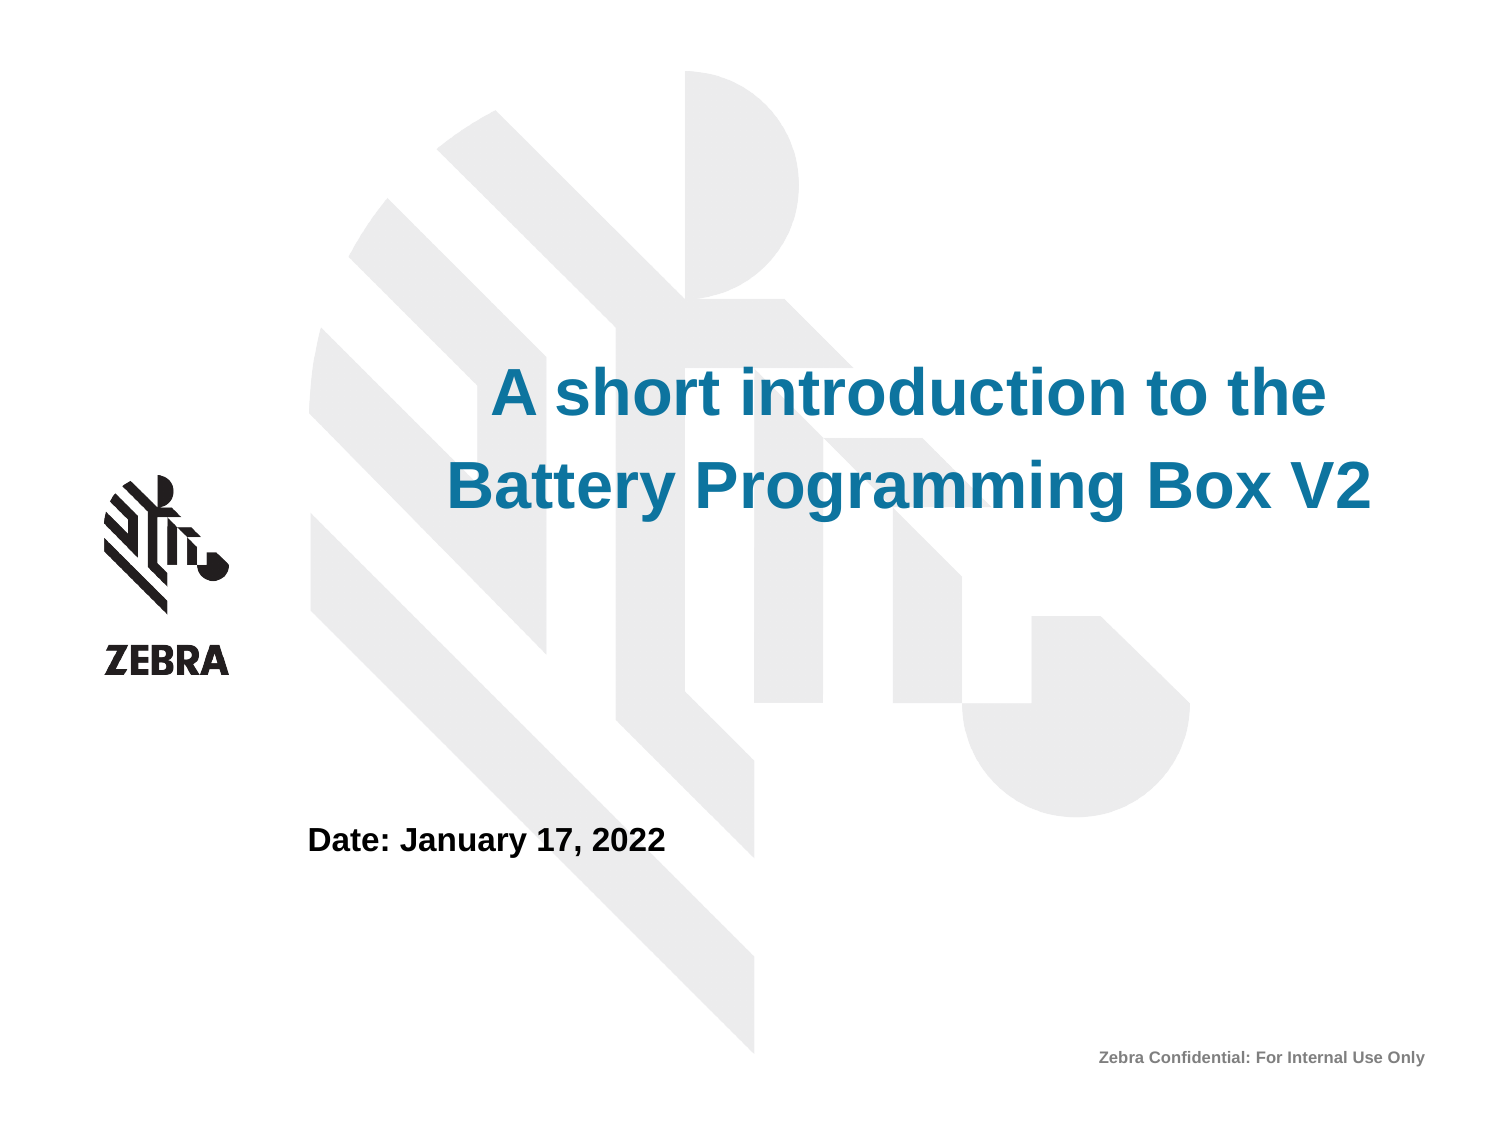

# A short introduction to the
Battery Programming Box V2
Date: January 17, 2022